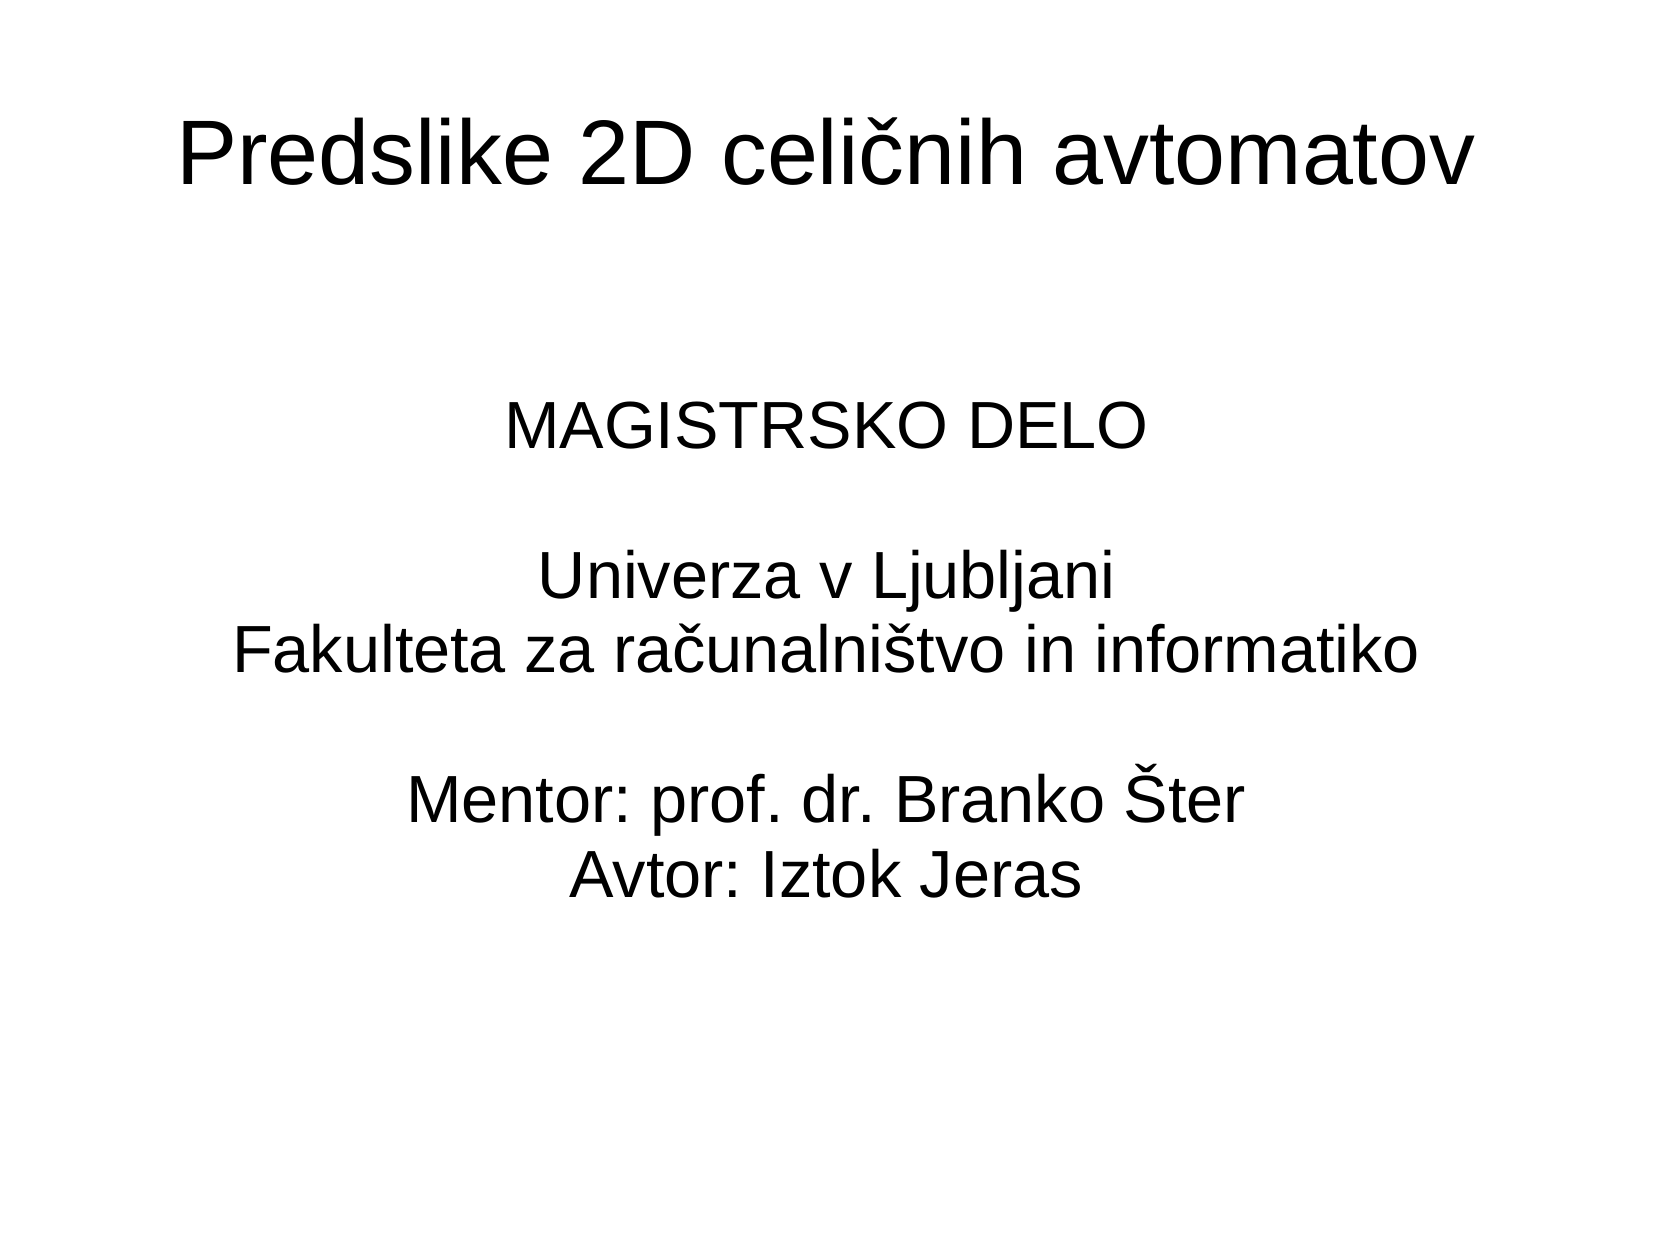

# Predslike 2D celičnih avtomatov
MAGISTRSKO DELO
Univerza v Ljubljani
Fakulteta za računalništvo in informatiko
Mentor: prof. dr. Branko Šter
Avtor: Iztok Jeras